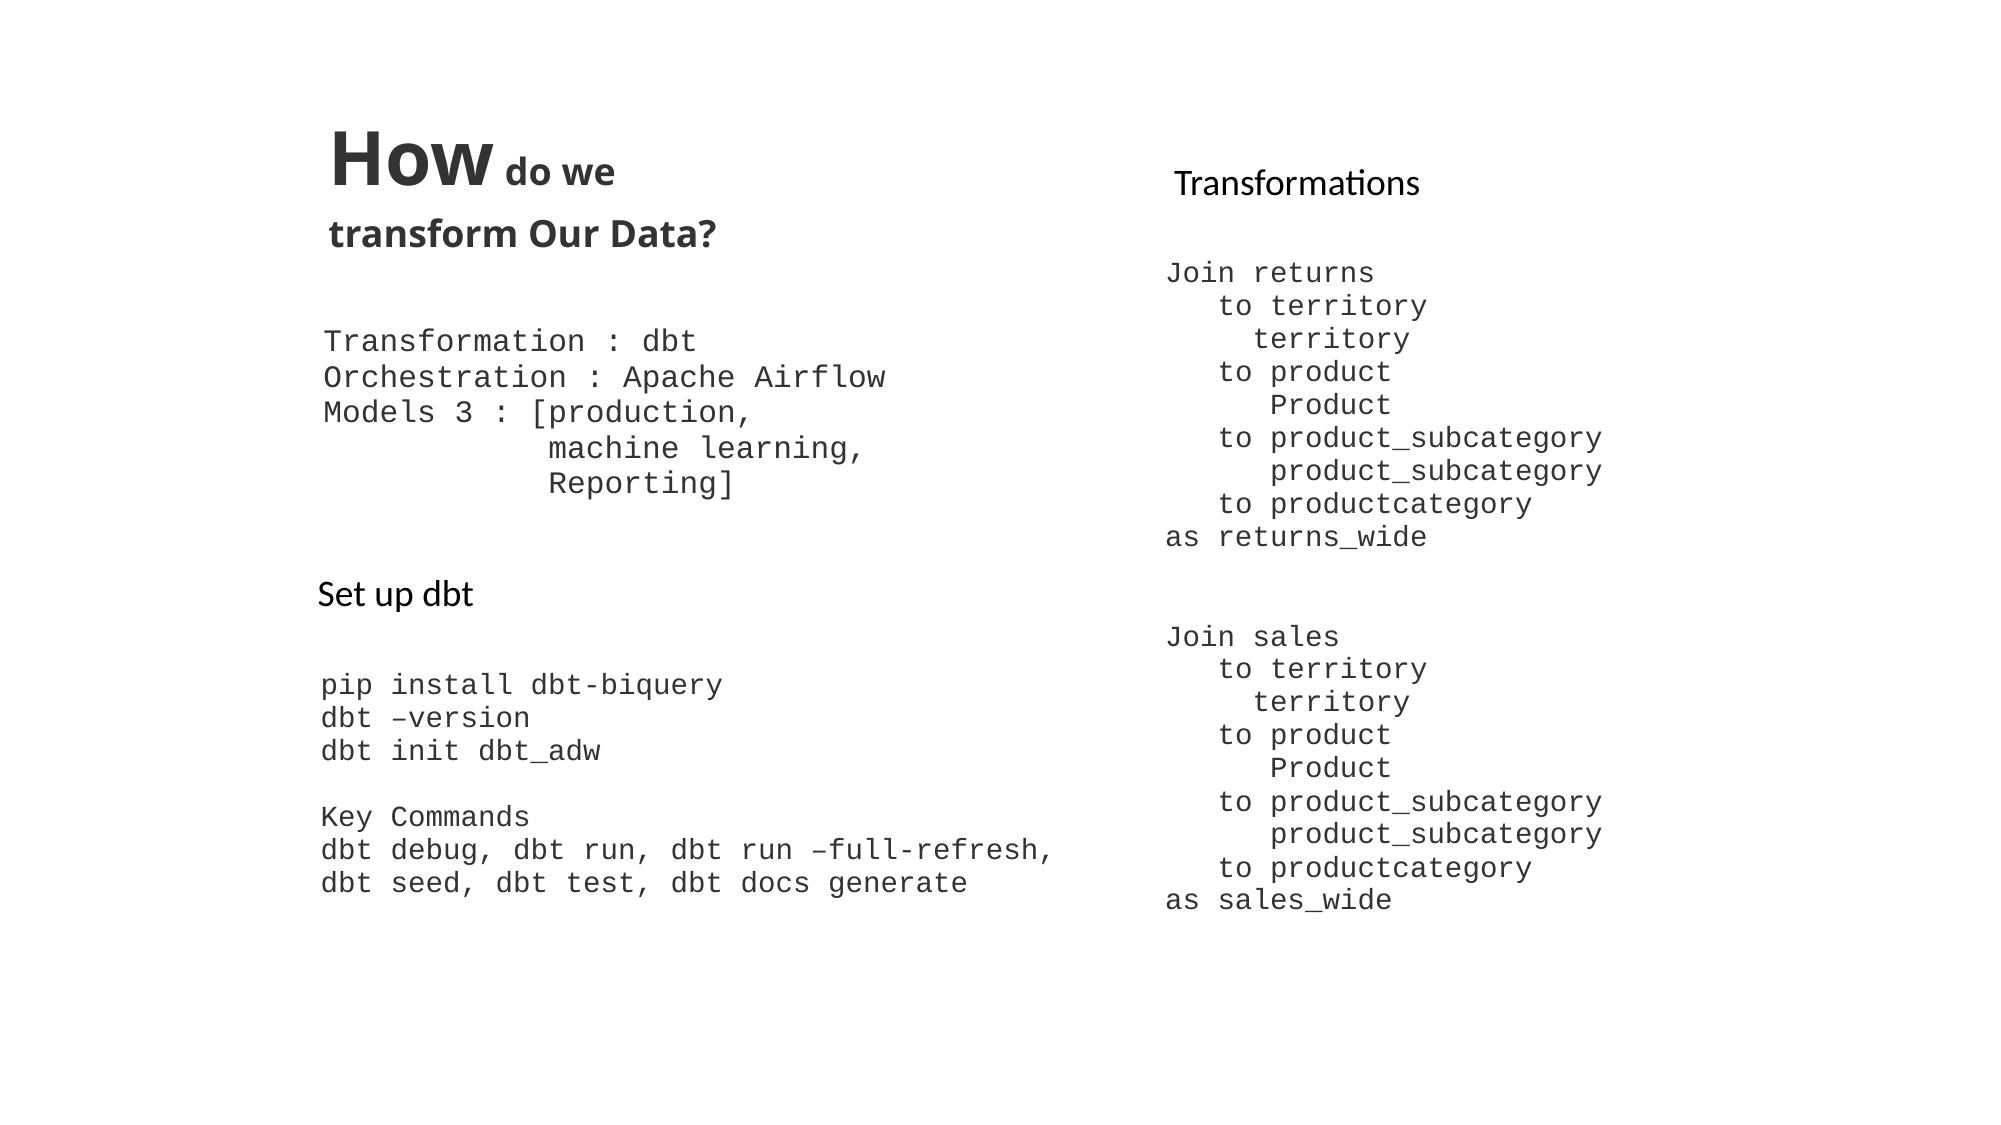

# How do we transform Our Data?
Transformations
Join returns
 to territory
 territory
 to product
 Product
 to product_subcategory
 product_subcategory
 to productcategory
as returns_wide
Join sales
 to territory
 territory
 to product
 Product
 to product_subcategory
 product_subcategory
 to productcategory
as sales_wide
Transformation : dbt
Orchestration : Apache Airflow
Models 3 : [production,
	 machine learning,
	 Reporting]
Set up dbt
pip install dbt-biquery
dbt –version
dbt init dbt_adw
Key Commands
dbt debug, dbt run, dbt run –full-refresh,
dbt seed, dbt test, dbt docs generate